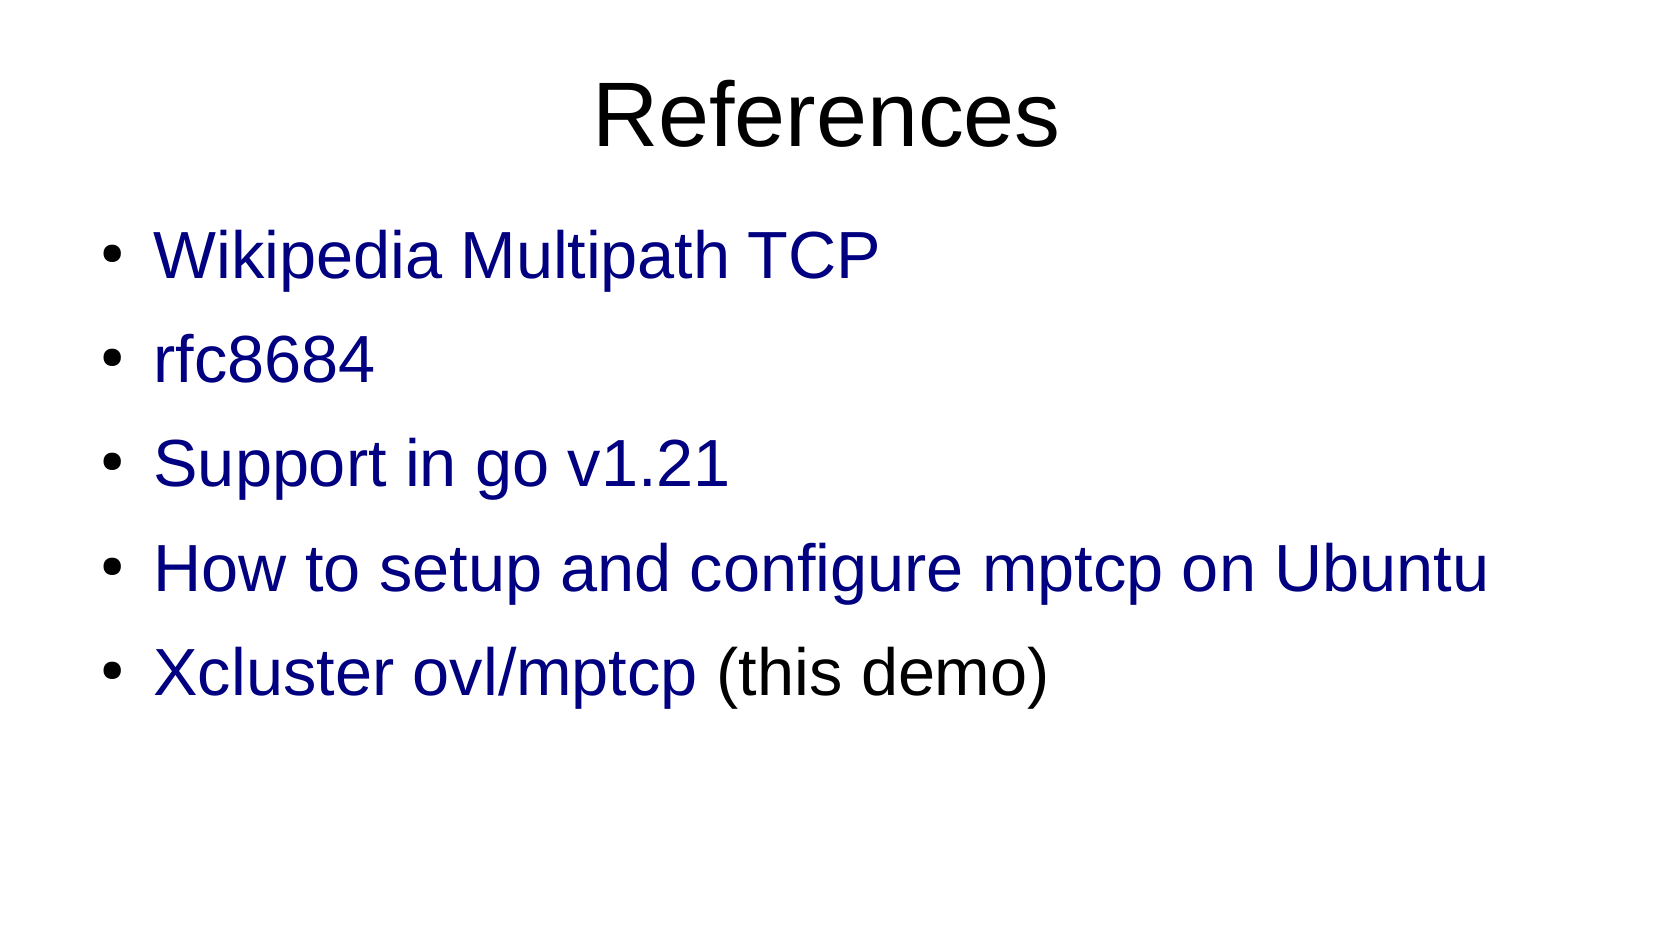

# References
Wikipedia Multipath TCP
rfc8684
Support in go v1.21
How to setup and configure mptcp on Ubuntu
Xcluster ovl/mptcp (this demo)